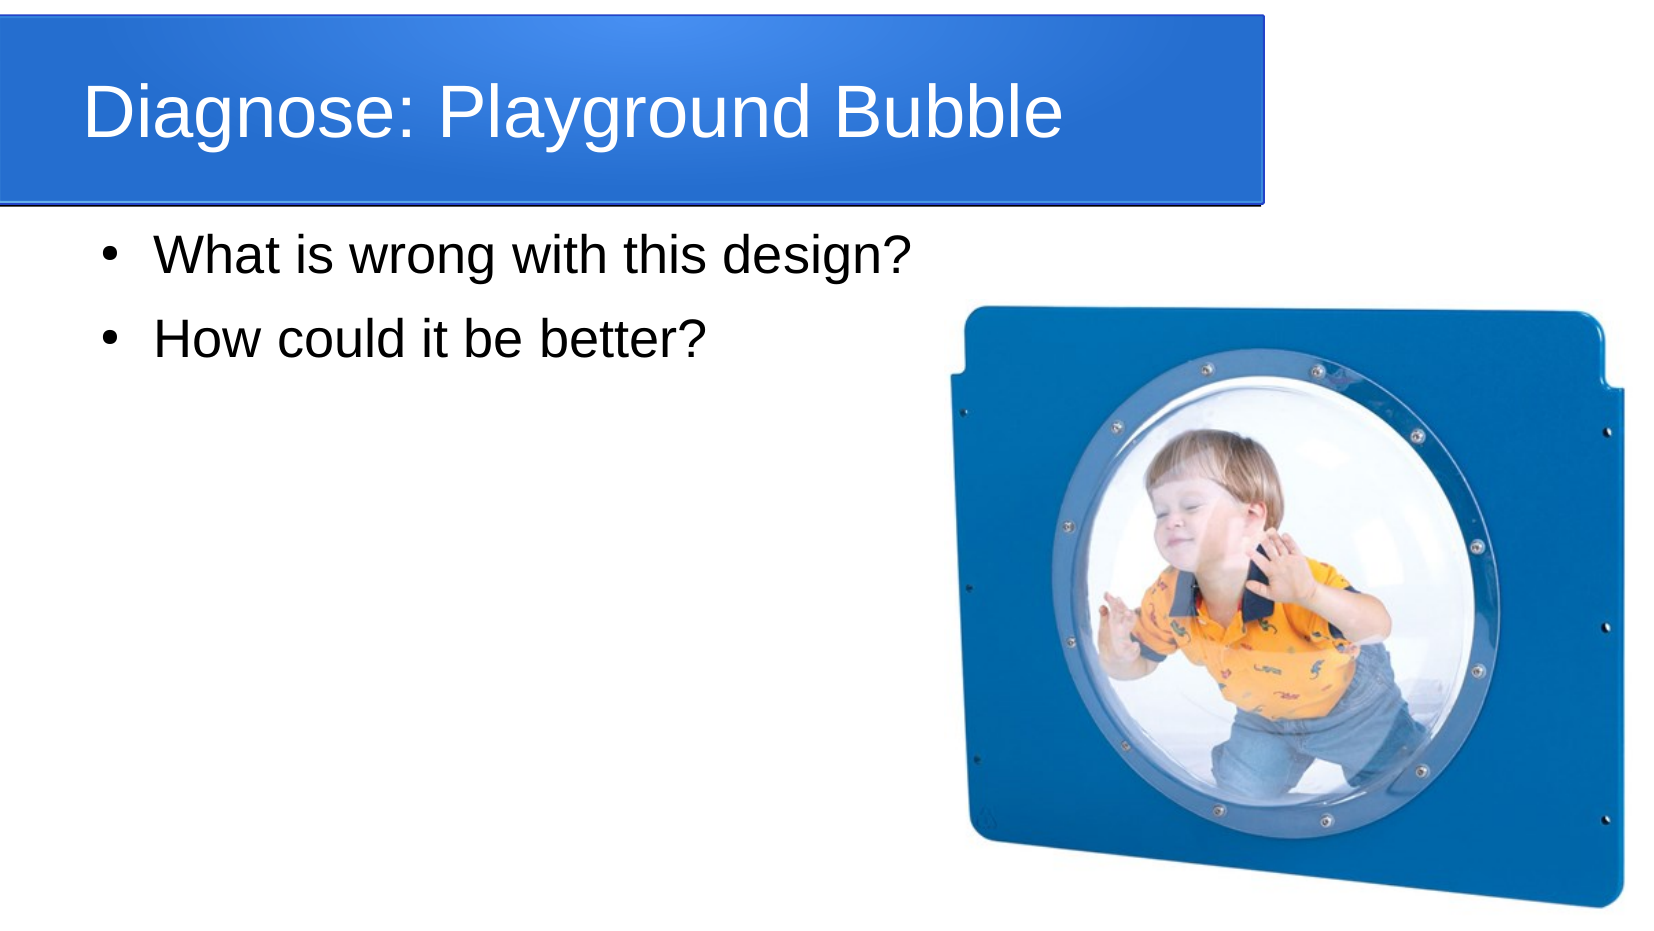

# Diagnose: Playground Bubble
What is wrong with this design?
How could it be better?